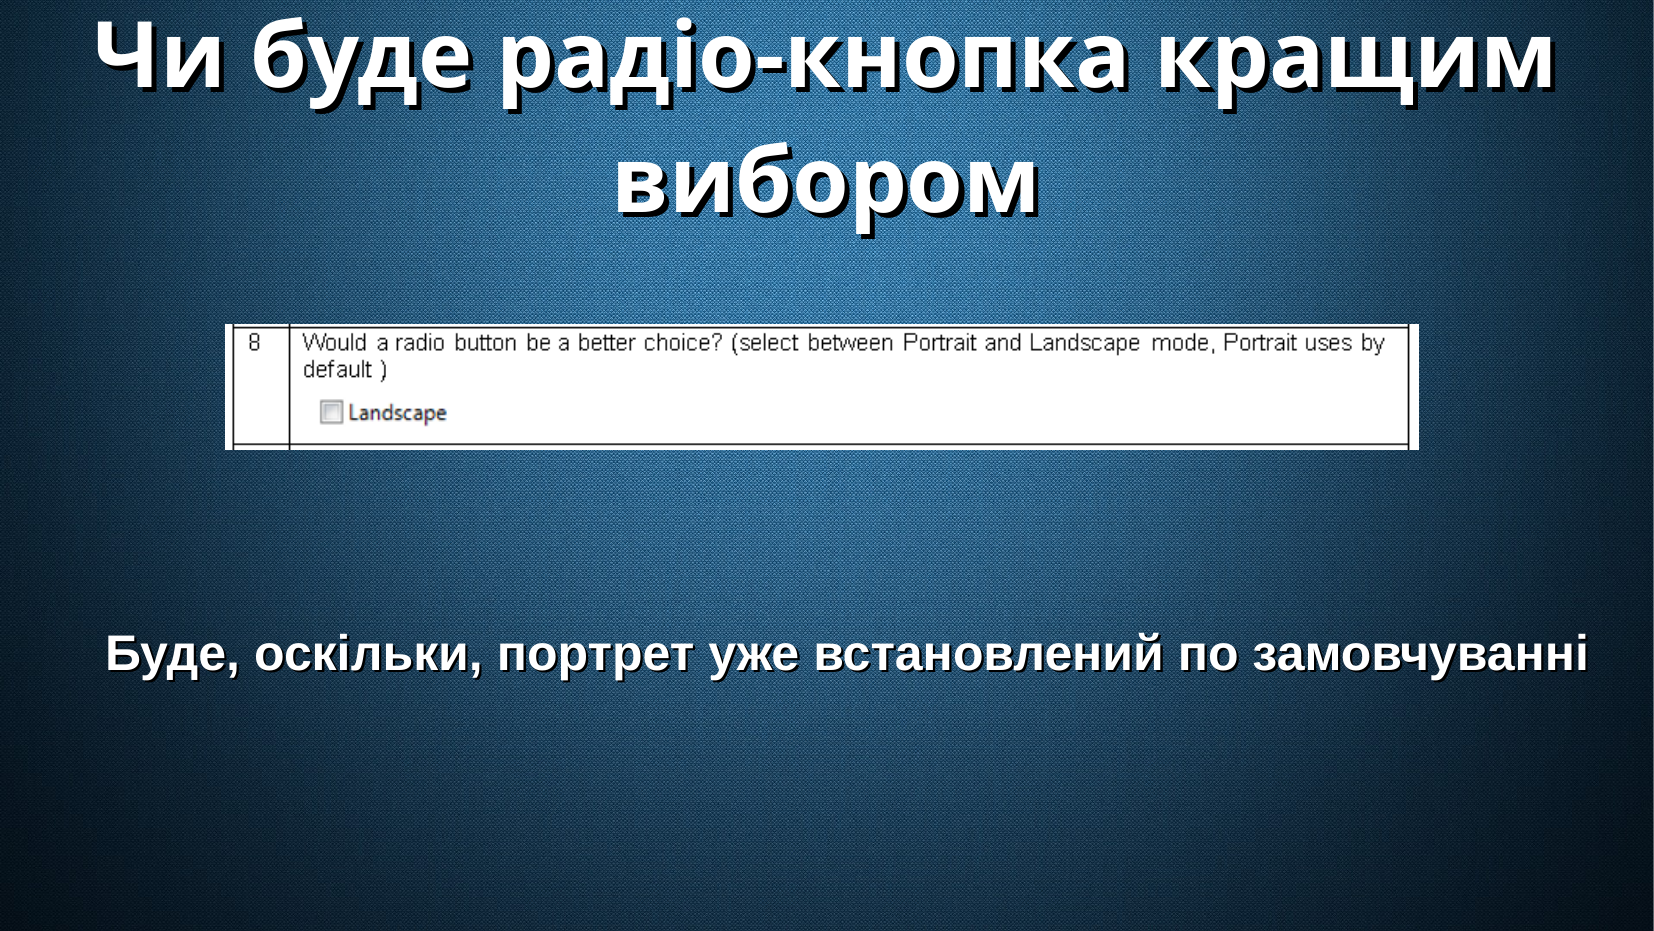

# Чи буде радіо-кнопка кращим вибором
Буде, оскільки, портрет уже встановлений по замовчуванні